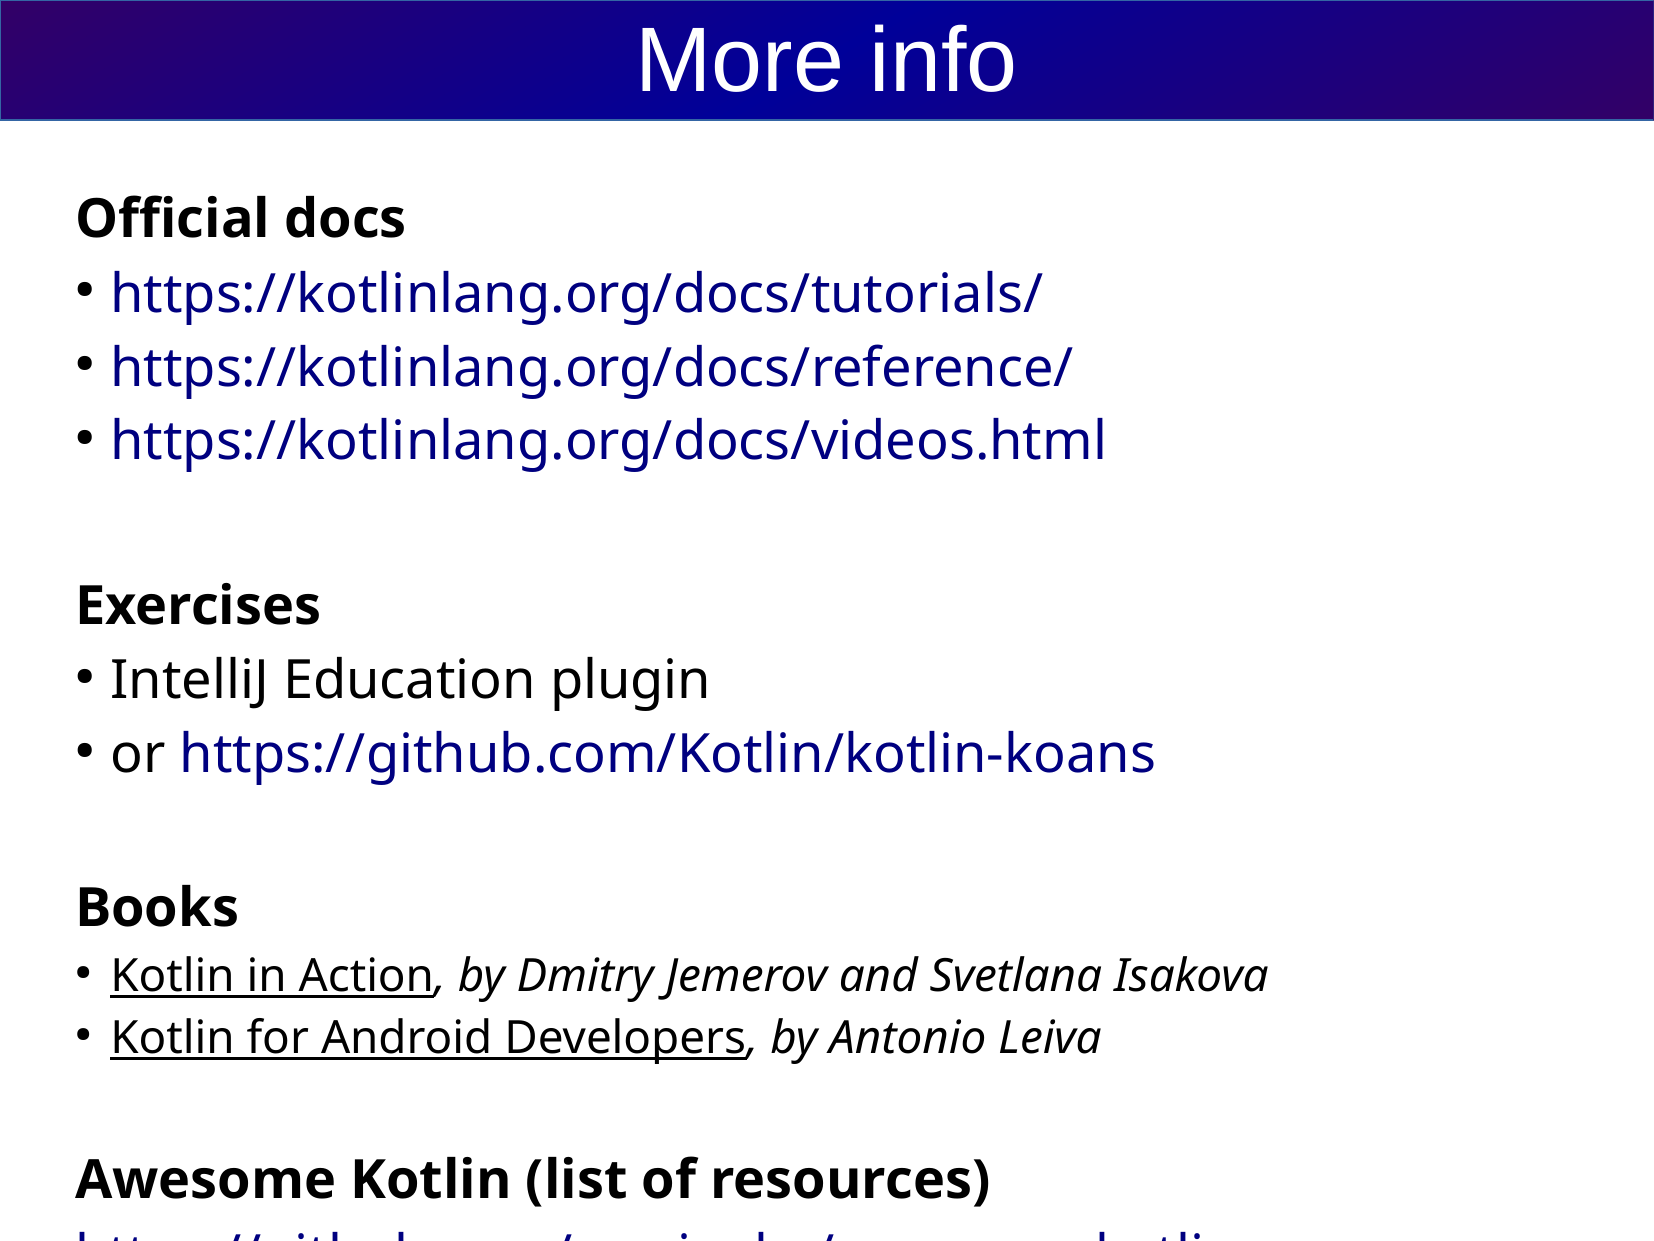

# More info
Official docs
https://kotlinlang.org/docs/tutorials/
https://kotlinlang.org/docs/reference/
https://kotlinlang.org/docs/videos.html
Exercises
IntelliJ Education plugin
or https://github.com/Kotlin/kotlin-koans
Books
Kotlin in Action, by Dmitry Jemerov and Svetlana Isakova
Kotlin for Android Developers, by Antonio Leiva
Awesome Kotlin (list of resources)
https://github.com/mcxiaoke/awesome-kotlin